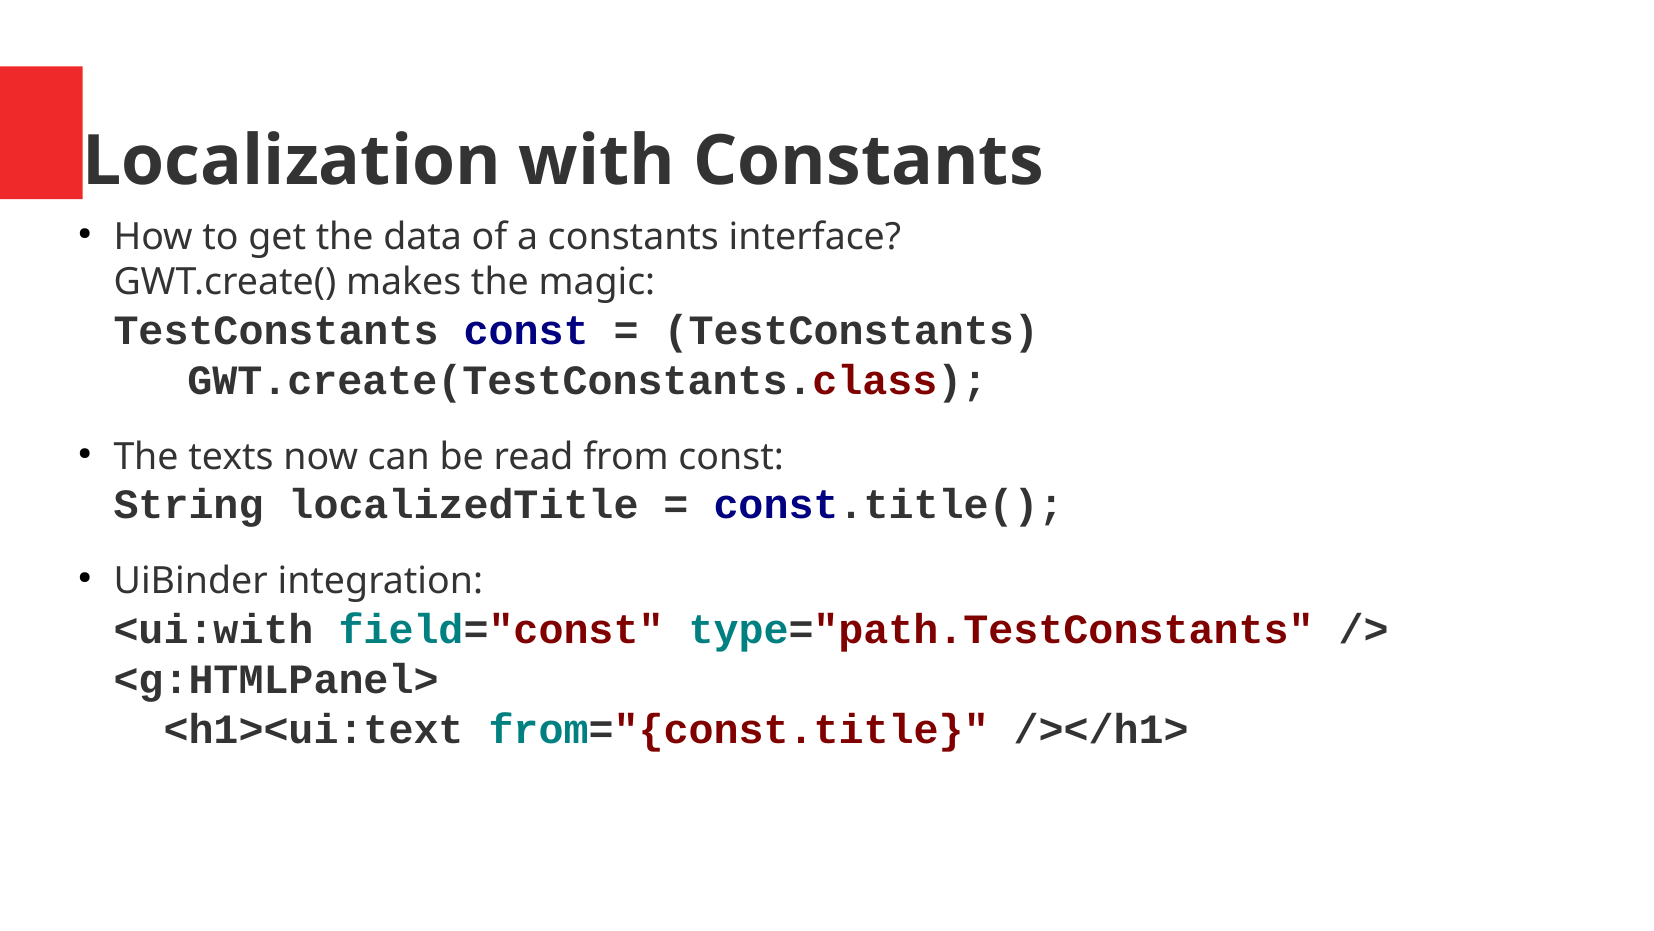

# Localization with Constants
How to get the data of a constants interface?
GWT.create() makes the magic:
TestConstants const = (TestConstants)
 	GWT.create(TestConstants.class);
The texts now can be read from const:
String localizedTitle = const.title();
UiBinder integration:
<ui:with field="const" type="path.TestConstants" />
<g:HTMLPanel>
 <h1><ui:text from="{const.title}" /></h1>